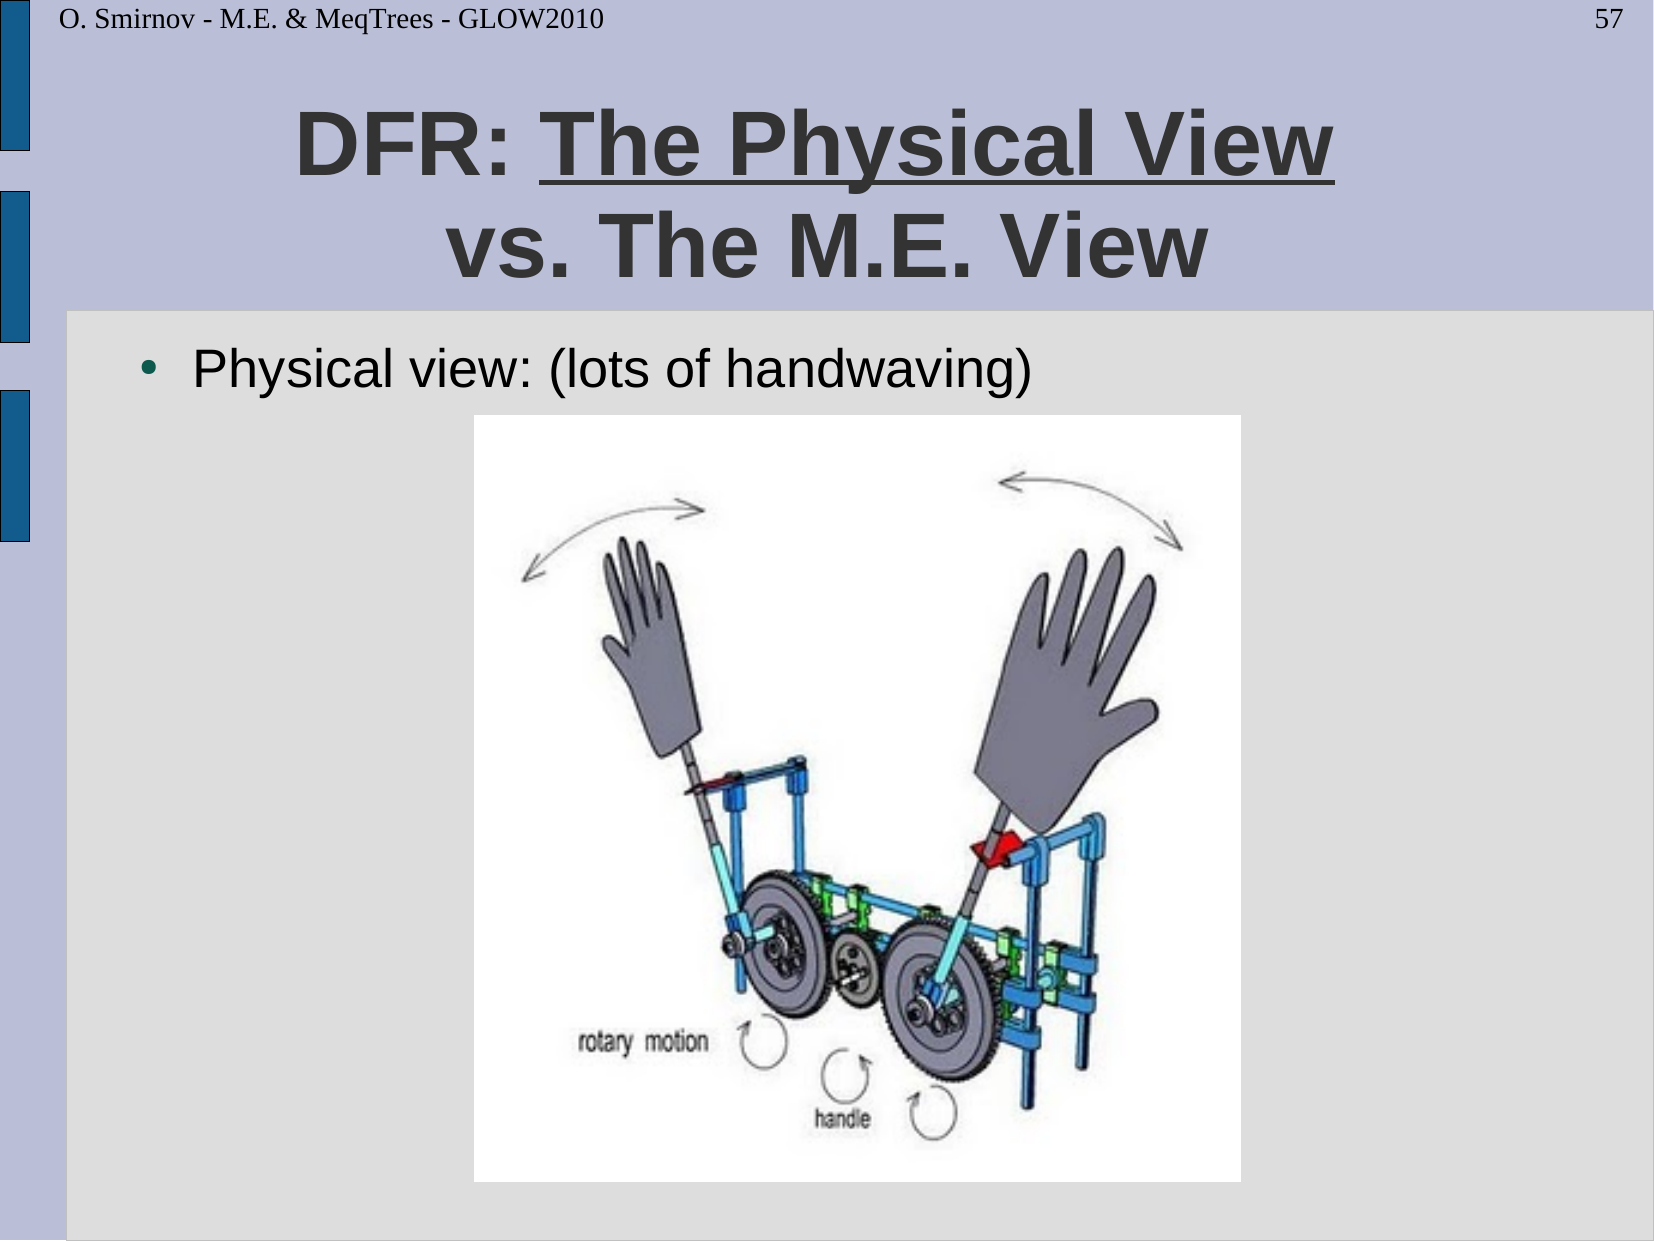

O. Smirnov - M.E. & MeqTrees - GLOW2010
57
# DFR: The Physical View vs. The M.E. View
Physical view: (lots of handwaving)